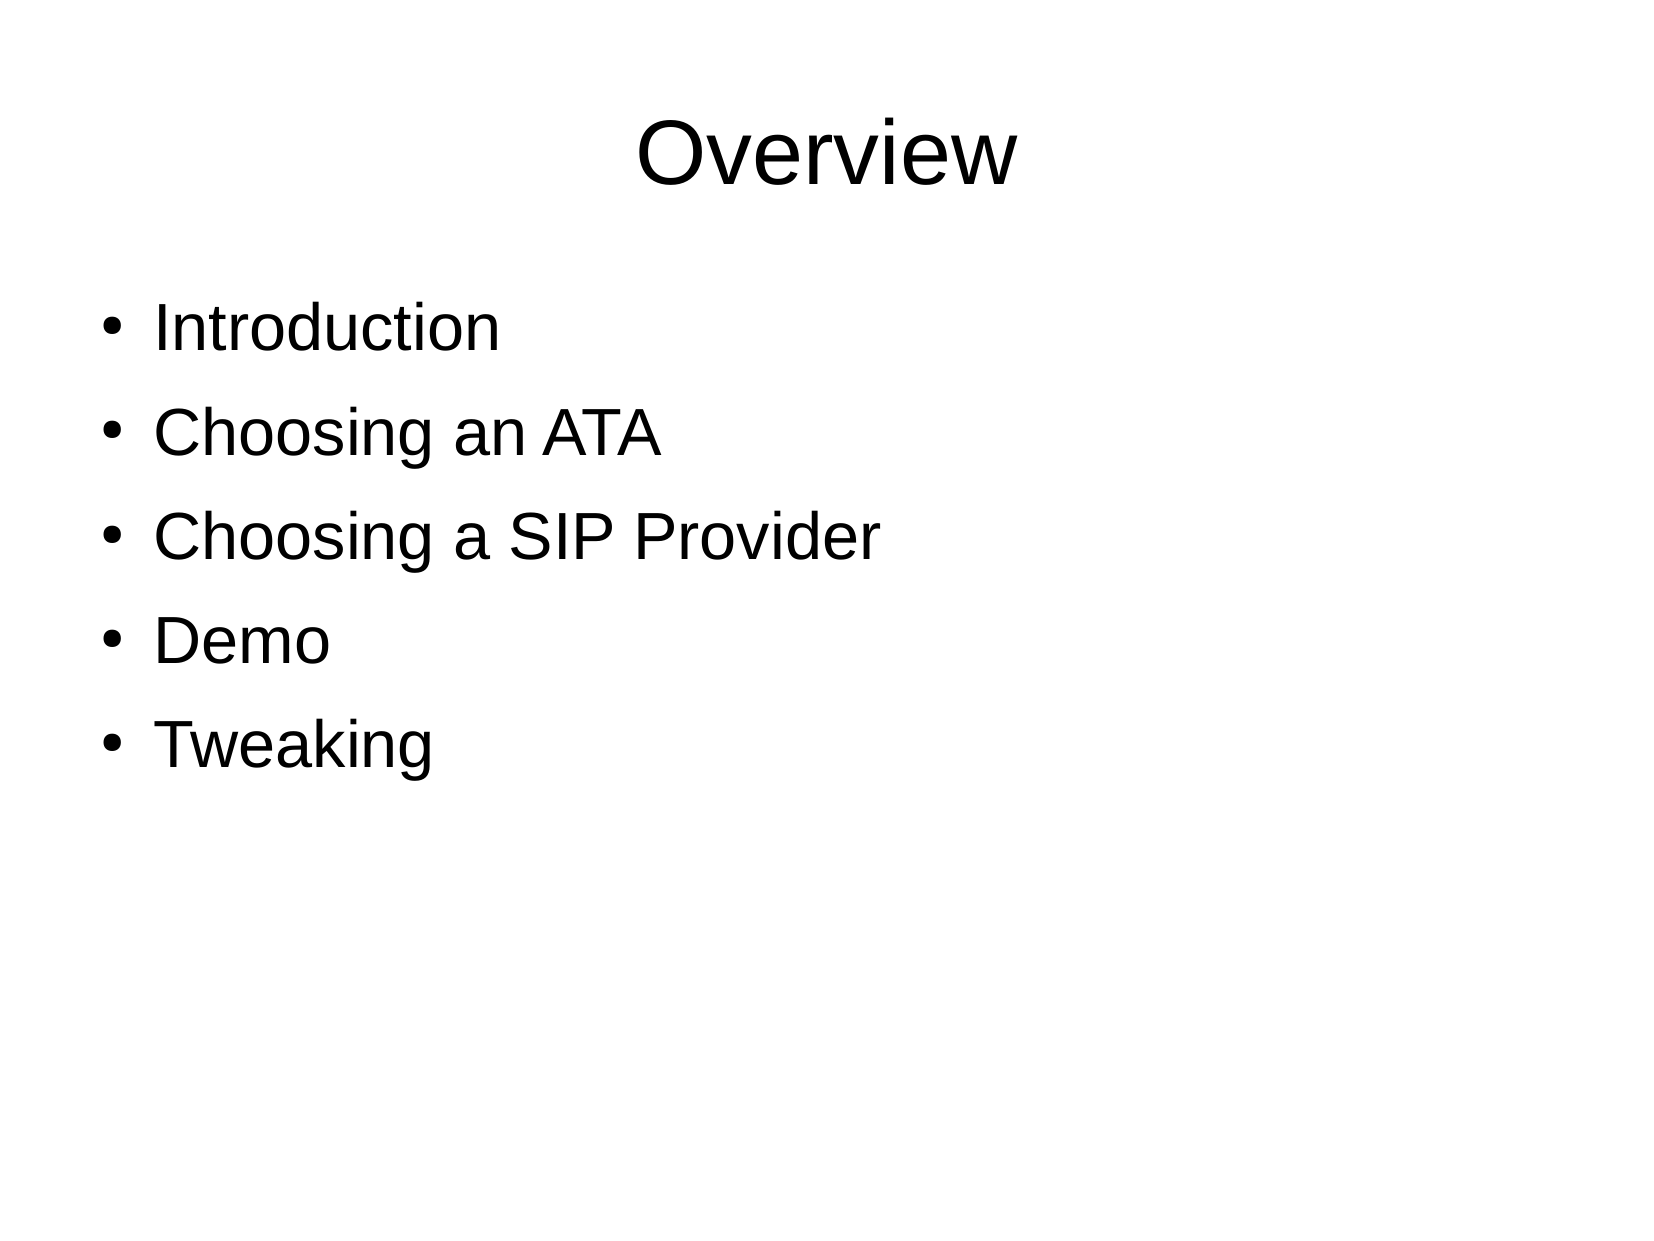

# Overview
Introduction
Choosing an ATA
Choosing a SIP Provider
Demo
Tweaking